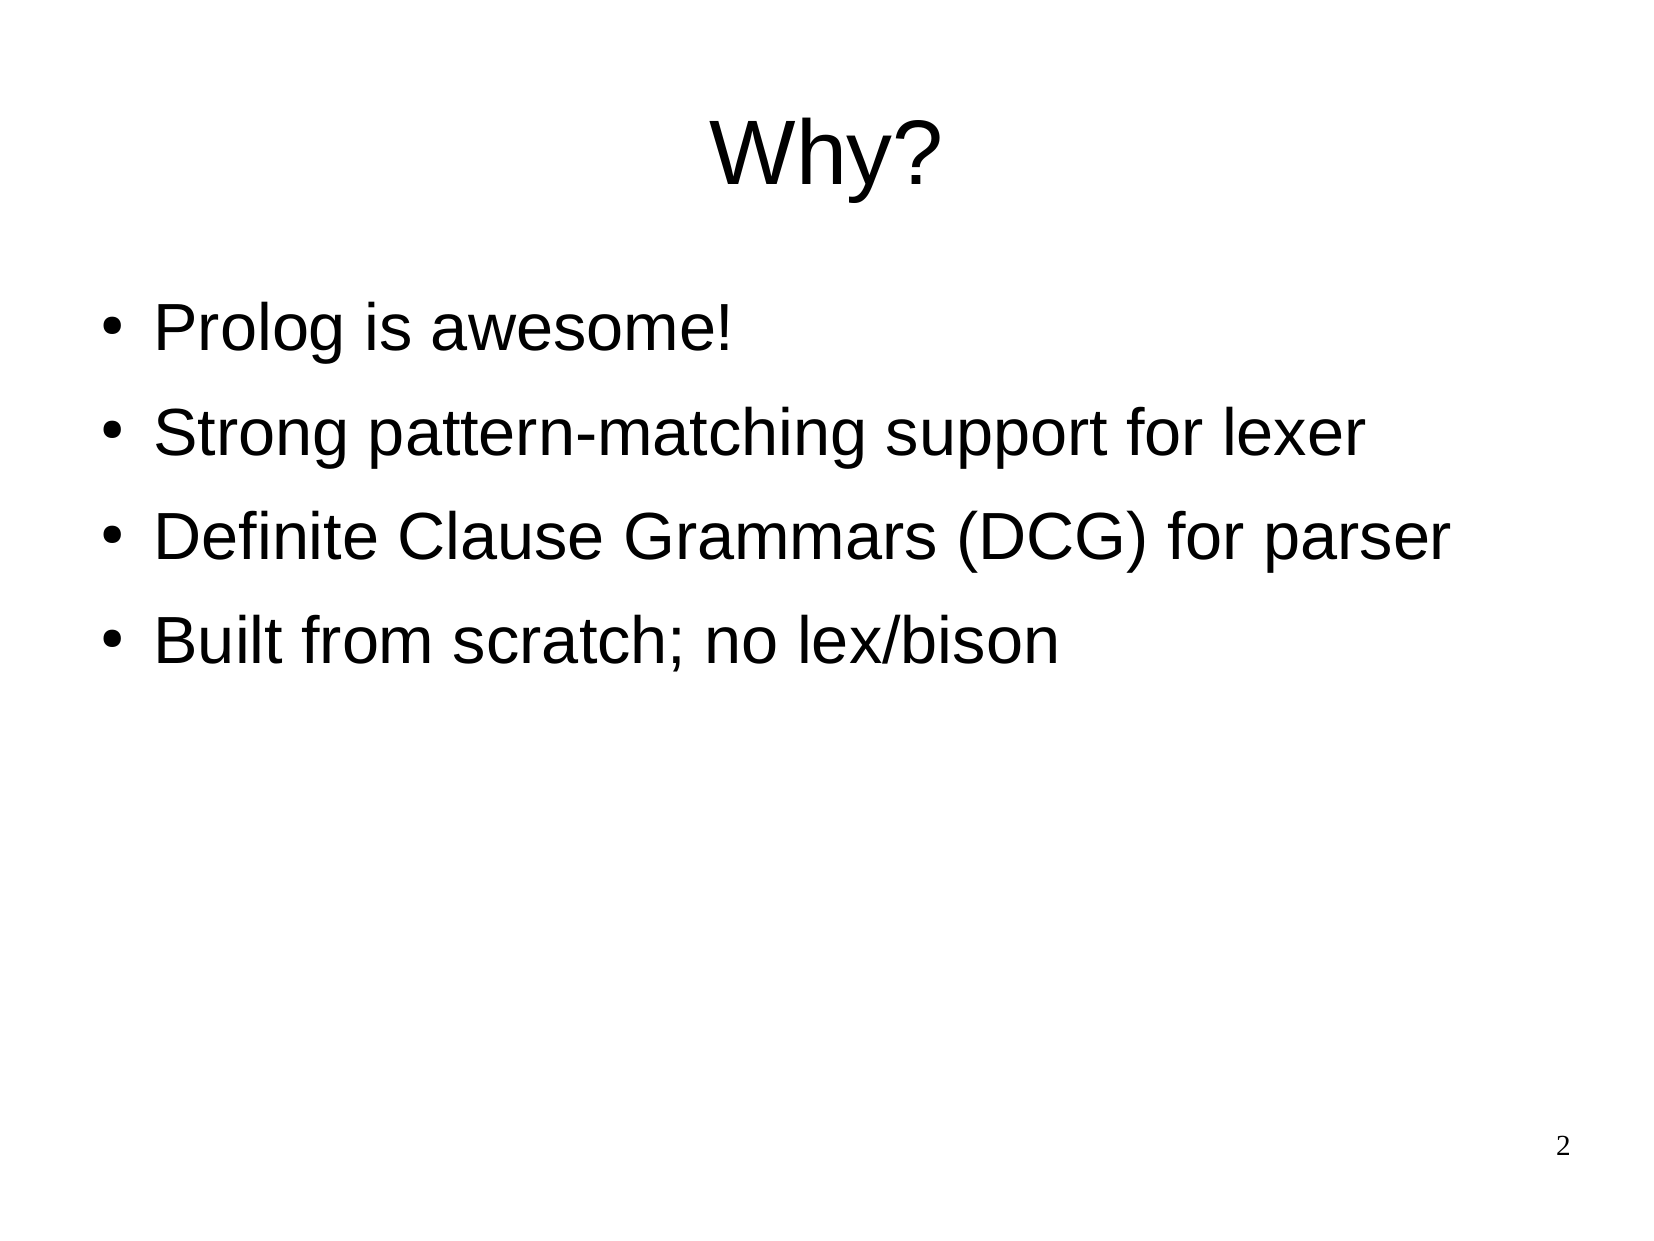

# Why?
Prolog is awesome!
Strong pattern-matching support for lexer
Definite Clause Grammars (DCG) for parser
Built from scratch; no lex/bison
2